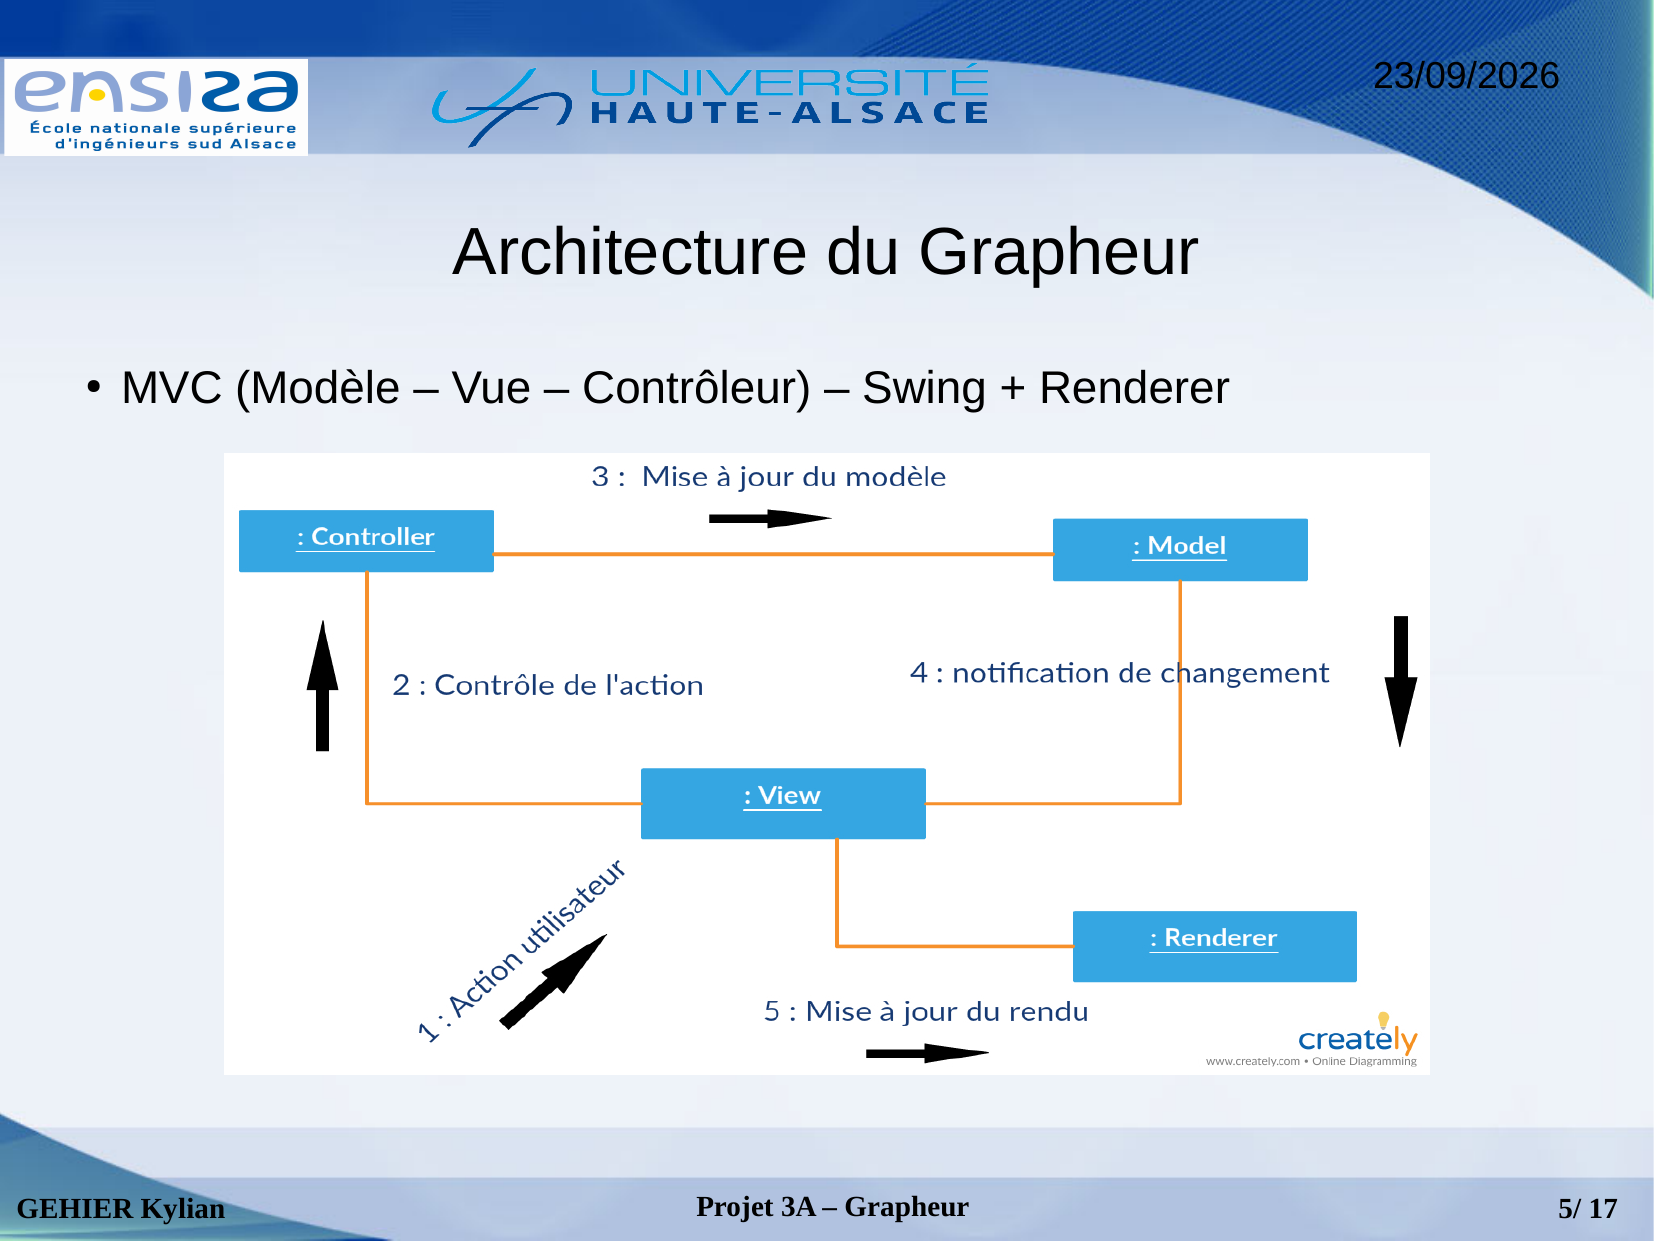

# Architecture du Grapheur
MVC (Modèle – Vue – Contrôleur) – Swing + Renderer
5